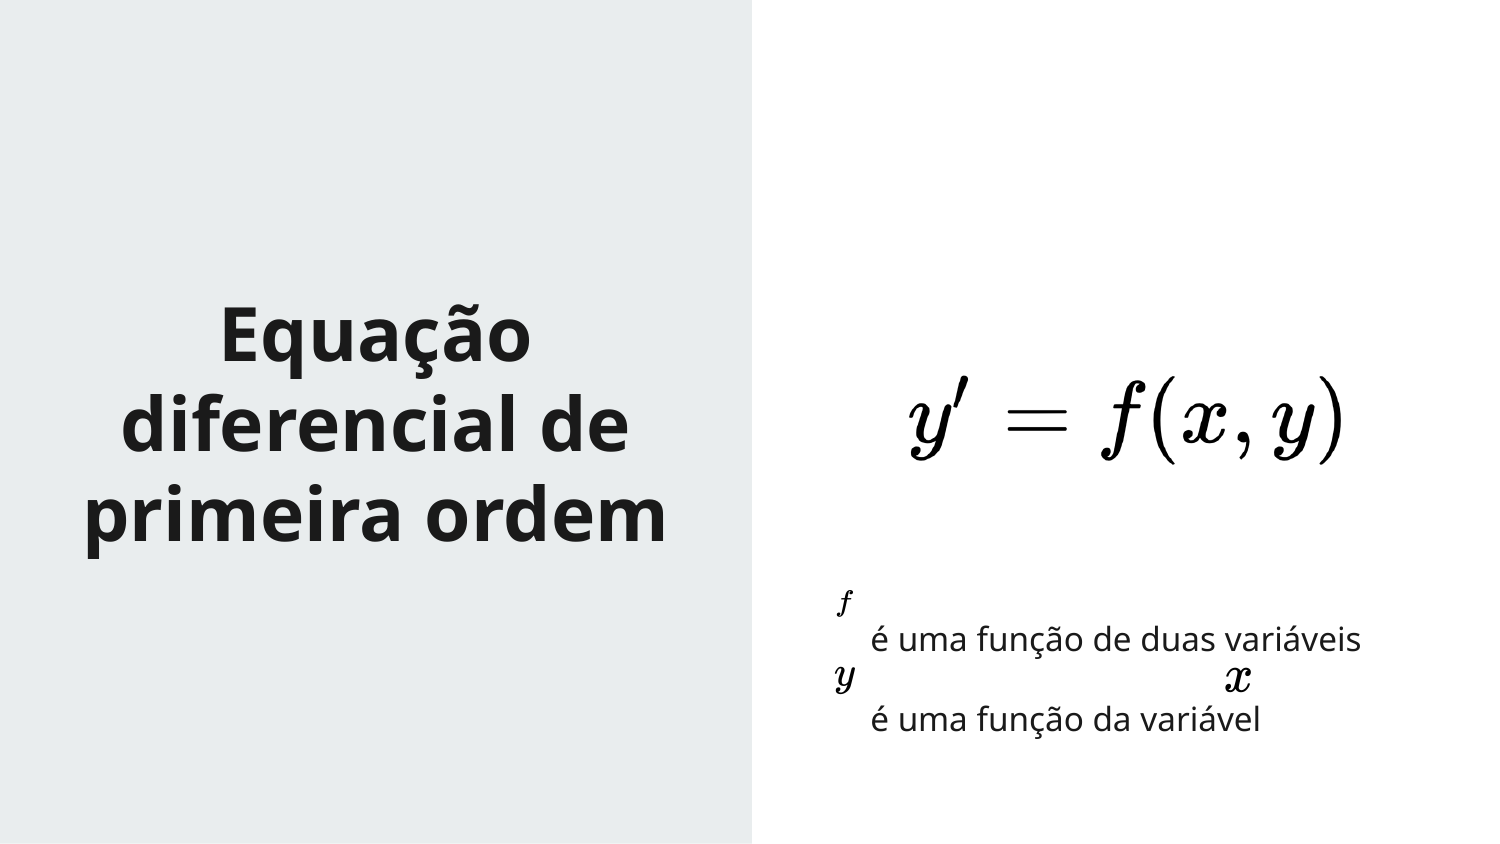

# Equação diferencial de primeira ordem
 é uma função de duas variáveis
 é uma função da variável